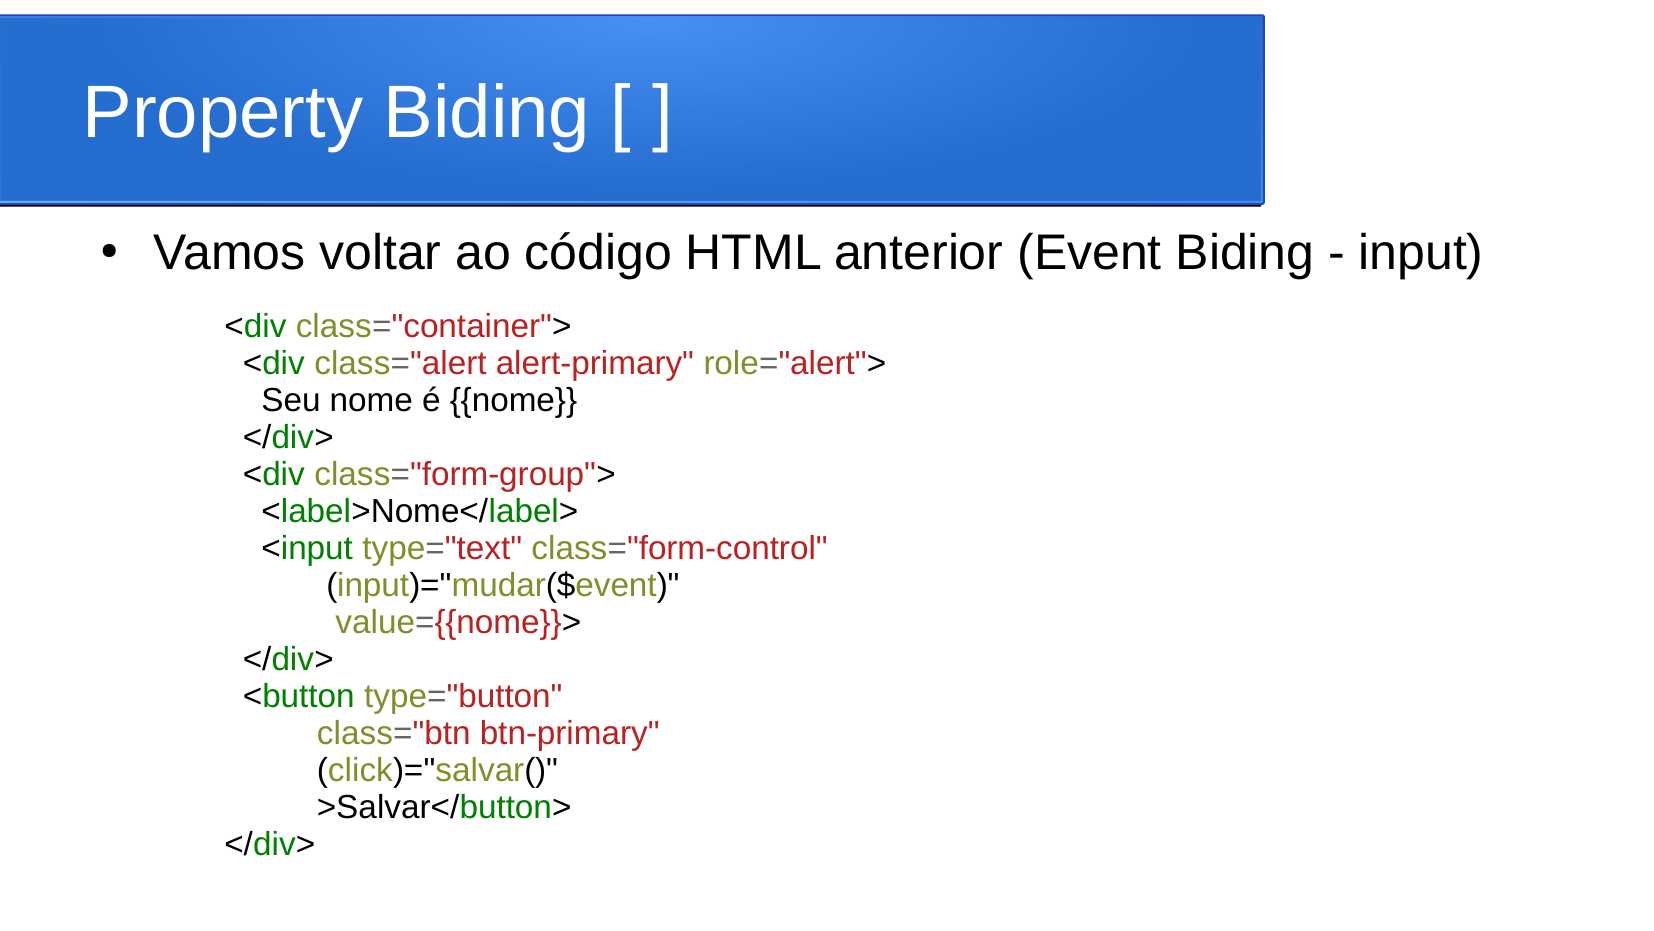

# Property Biding [ ]
Vamos voltar ao código HTML anterior (Event Biding - input)
<div class="container">
 <div class="alert alert-primary" role="alert">
 Seu nome é {{nome}}
 </div>
 <div class="form-group">
 <label>Nome</label>
 <input type="text" class="form-control"
 (input)="mudar($event)"
 value={{nome}}>
 </div>
 <button type="button"
 class="btn btn-primary"
 (click)="salvar()"
 >Salvar</button>
</div>